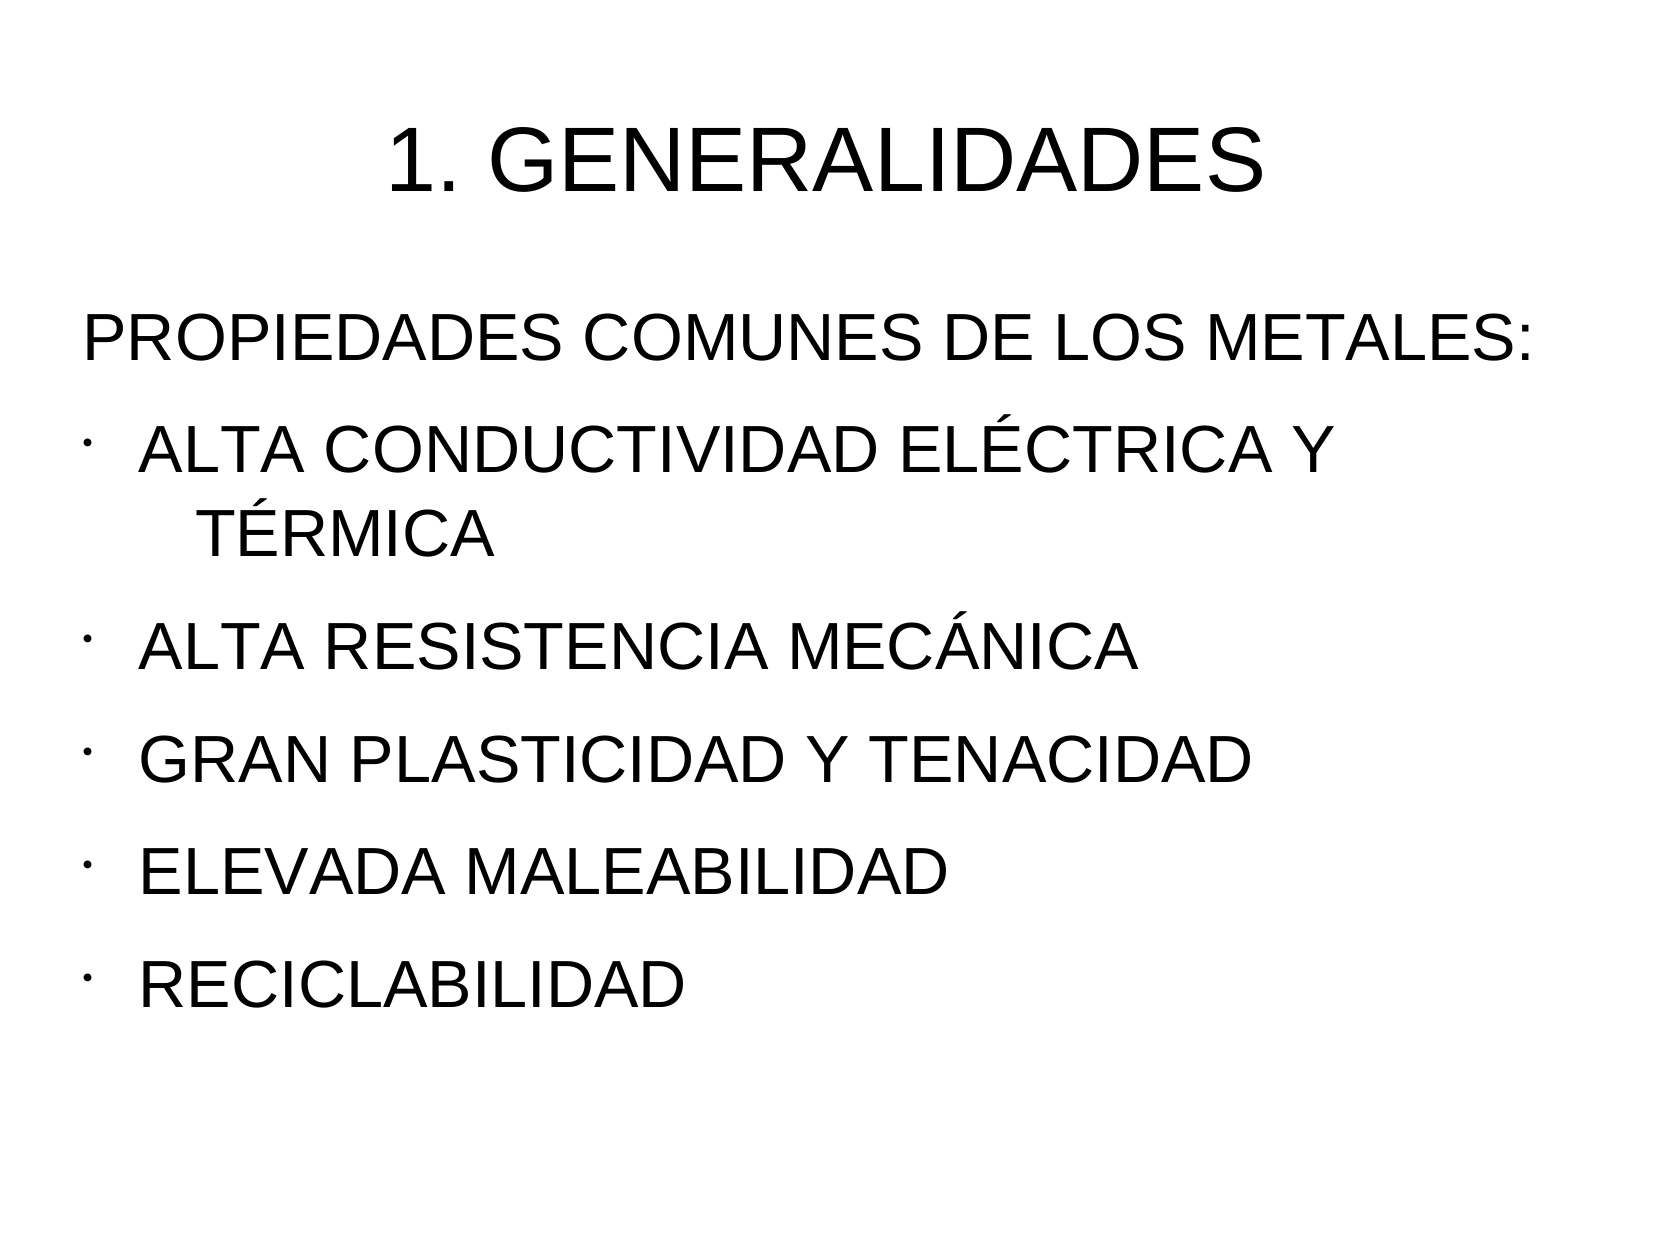

# 1. GENERALIDADES
PROPIEDADES COMUNES DE LOS METALES:
ALTA CONDUCTIVIDAD ELÉCTRICA Y TÉRMICA
ALTA RESISTENCIA MECÁNICA
GRAN PLASTICIDAD Y TENACIDAD
ELEVADA MALEABILIDAD
RECICLABILIDAD